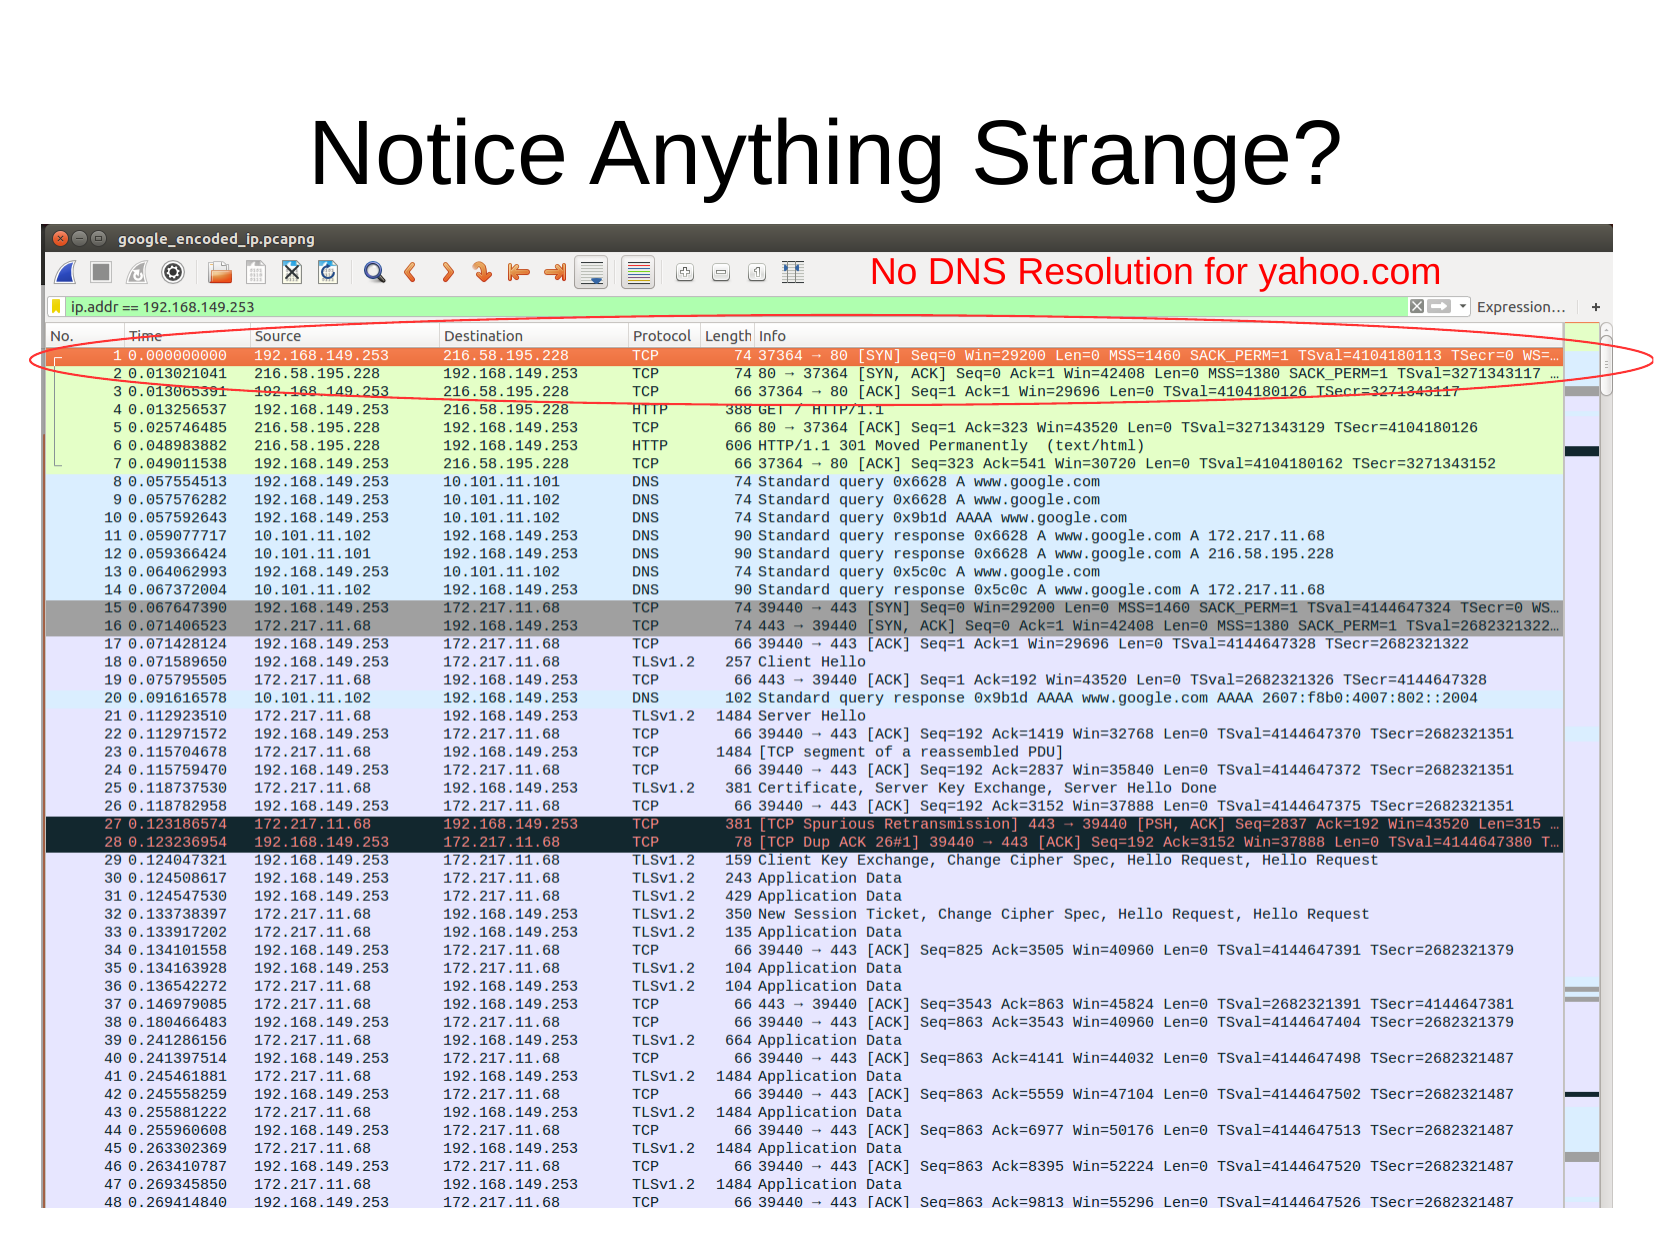

# Notice Anything Strange?
No DNS Resolution for yahoo.com